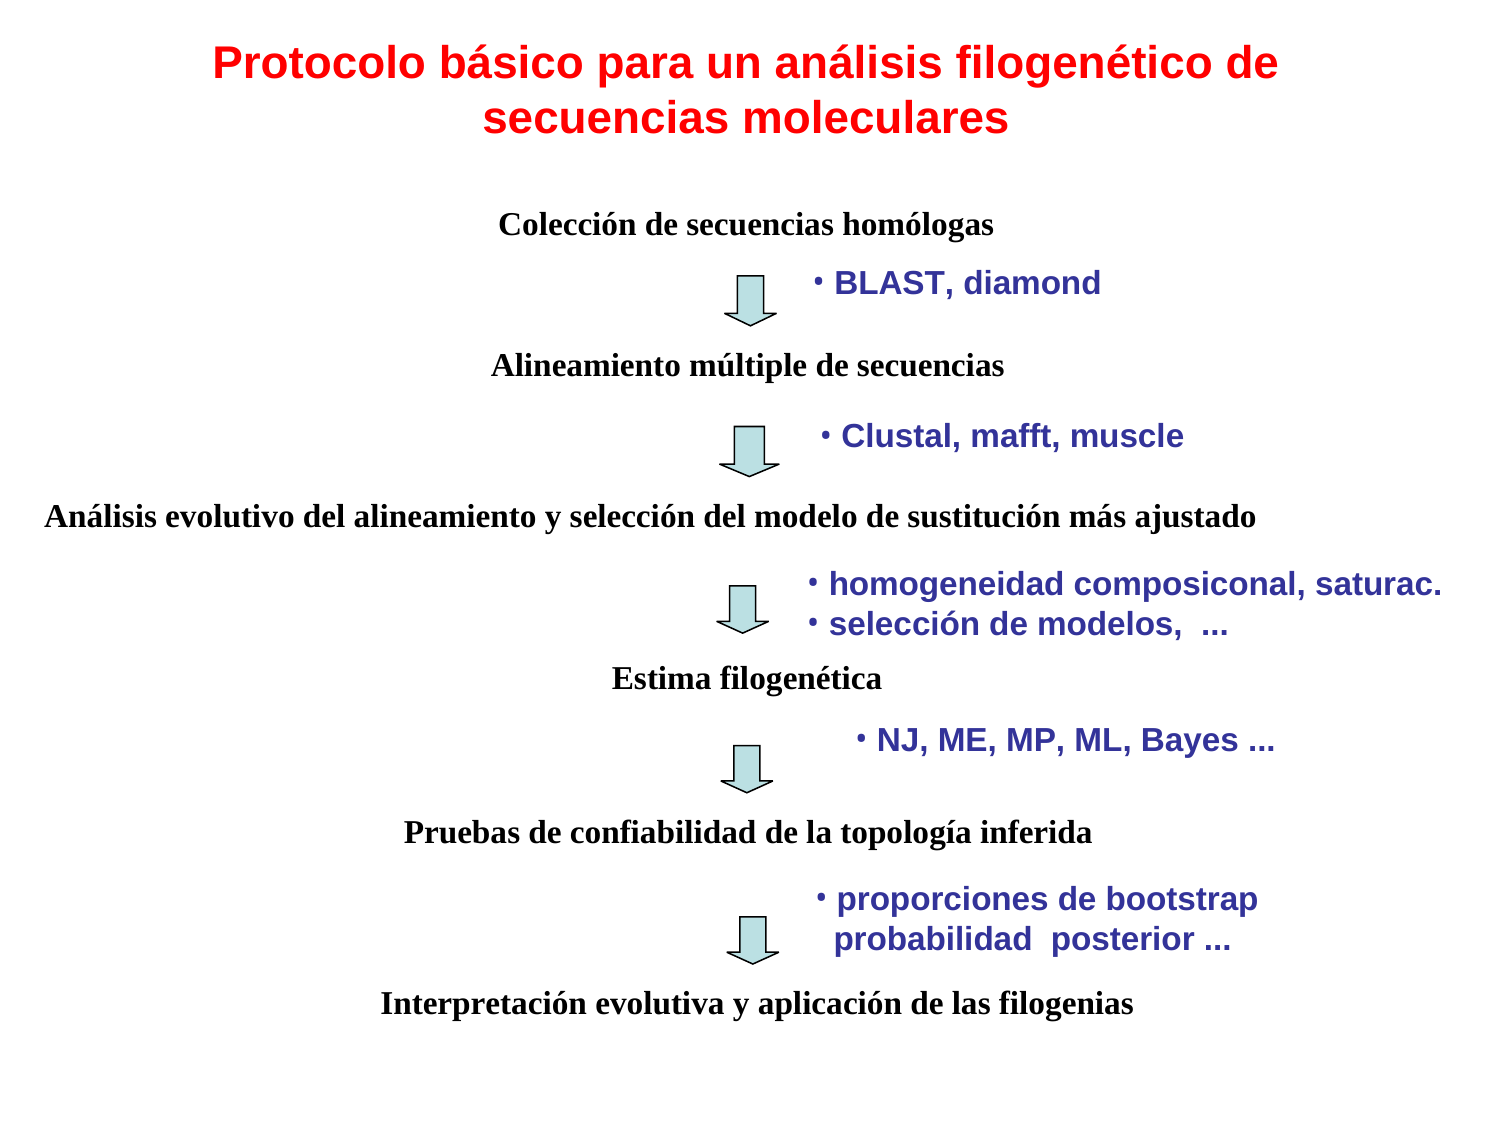

Protocolo básico para un análisis filogenético de secuencias moleculares
Colección de secuencias homólogas
 BLAST, diamond
Alineamiento múltiple de secuencias
 Clustal, mafft, muscle
Análisis evolutivo del alineamiento y selección del modelo de sustitución más ajustado
 homogeneidad composiconal, saturac.
 selección de modelos, ...
Estima filogenética
 NJ, ME, MP, ML, Bayes ...
Pruebas de confiabilidad de la topología inferida
 proporciones de bootstrap
 probabilidad posterior ...
Interpretación evolutiva y aplicación de las filogenias